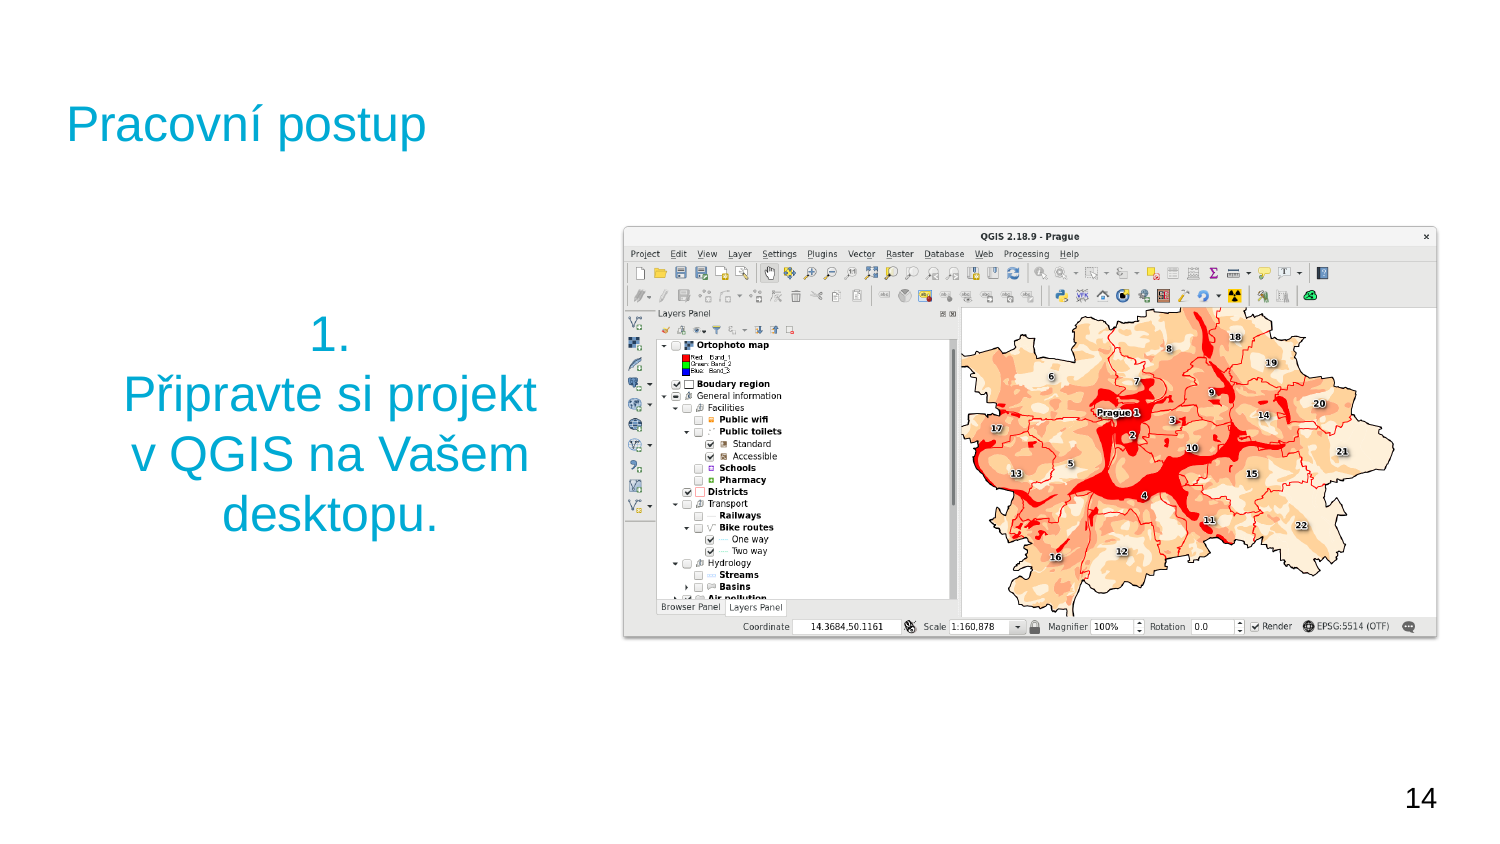

Pracovní postup
# 1. Připravte si projekt v QGIS na Vašem desktopu.